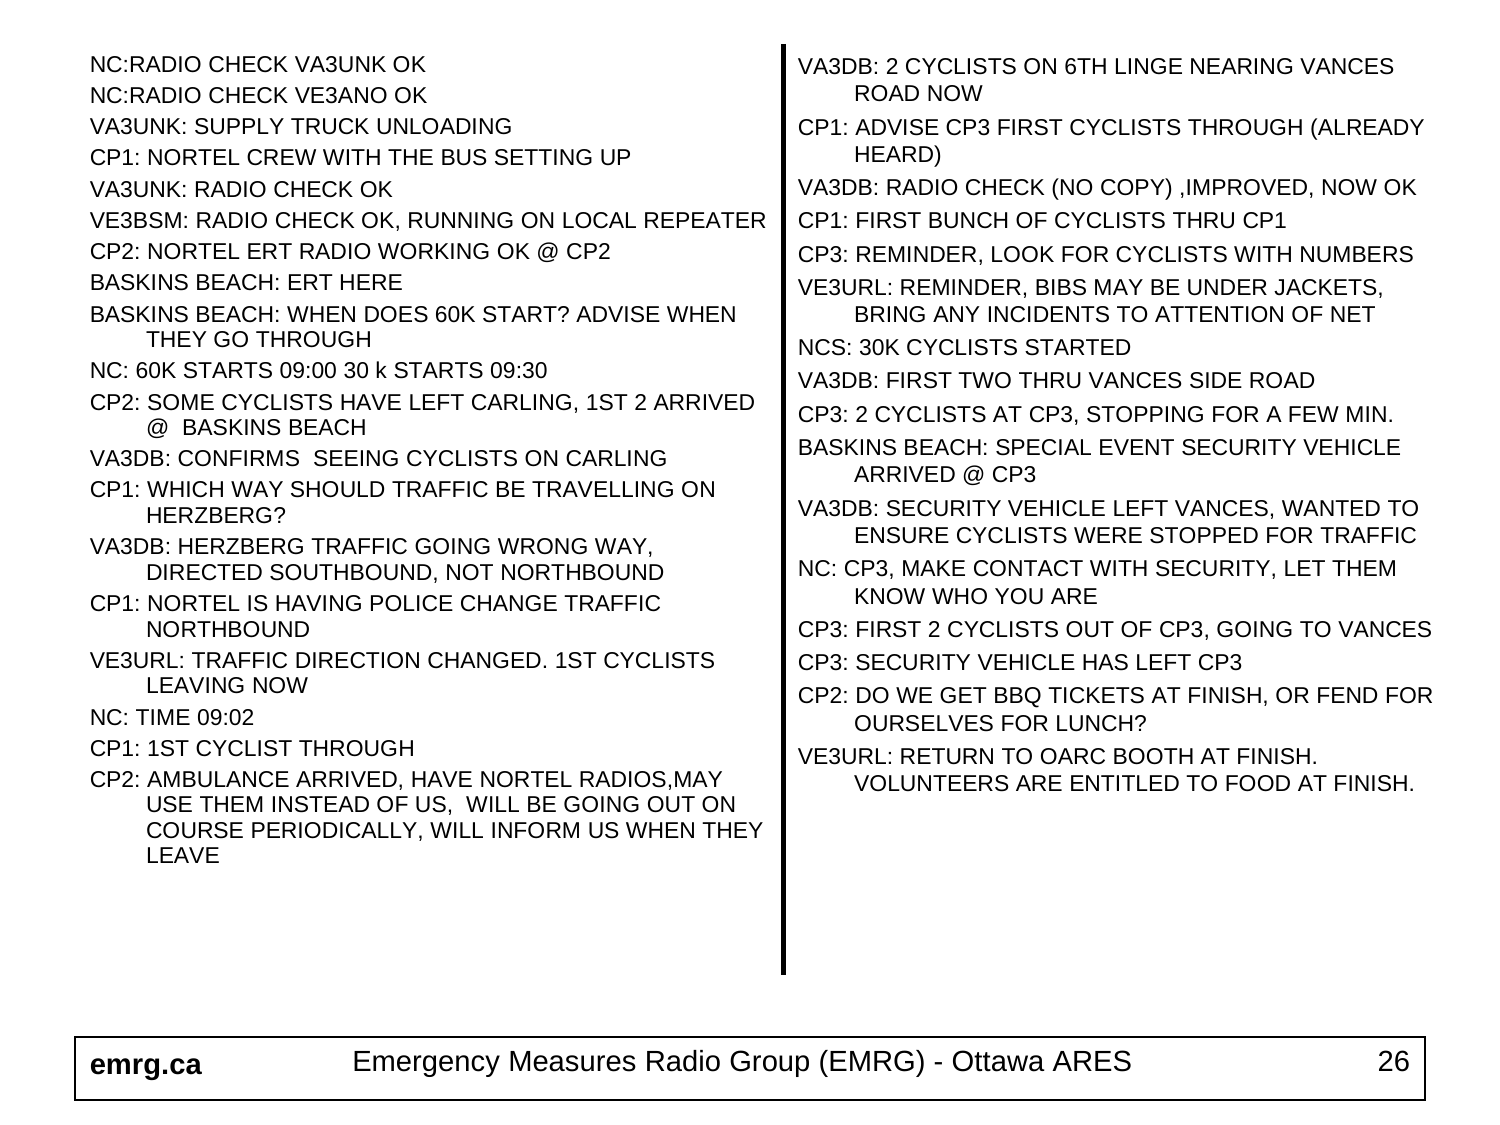

# NC:RADIO CHECK VA3UNK OK
NC:RADIO CHECK VE3ANO OK
VA3UNK: SUPPLY TRUCK UNLOADING
CP1: NORTEL CREW WITH THE BUS SETTING UP
VA3UNK: RADIO CHECK OK
VE3BSM: RADIO CHECK OK, RUNNING ON LOCAL REPEATER
CP2: NORTEL ERT RADIO WORKING OK @ CP2
BASKINS BEACH: ERT HERE
BASKINS BEACH: WHEN DOES 60K START? ADVISE WHEN THEY GO THROUGH
NC: 60K STARTS 09:00 30 k STARTS 09:30
CP2: SOME CYCLISTS HAVE LEFT CARLING, 1ST 2 ARRIVED @ BASKINS BEACH
VA3DB: CONFIRMS SEEING CYCLISTS ON CARLING
CP1: WHICH WAY SHOULD TRAFFIC BE TRAVELLING ON HERZBERG?
VA3DB: HERZBERG TRAFFIC GOING WRONG WAY, DIRECTED SOUTHBOUND, NOT NORTHBOUND
CP1: NORTEL IS HAVING POLICE CHANGE TRAFFIC NORTHBOUND
VE3URL: TRAFFIC DIRECTION CHANGED. 1ST CYCLISTS LEAVING NOW
NC: TIME 09:02
CP1: 1ST CYCLIST THROUGH
CP2: AMBULANCE ARRIVED, HAVE NORTEL RADIOS,MAY USE THEM INSTEAD OF US, WILL BE GOING OUT ON COURSE PERIODICALLY, WILL INFORM US WHEN THEY LEAVE
VA3DB: 2 CYCLISTS ON 6TH LINGE NEARING VANCES ROAD NOW
CP1: ADVISE CP3 FIRST CYCLISTS THROUGH (ALREADY HEARD)
VA3DB: RADIO CHECK (NO COPY) ,IMPROVED, NOW OK
CP1: FIRST BUNCH OF CYCLISTS THRU CP1
CP3: REMINDER, LOOK FOR CYCLISTS WITH NUMBERS
VE3URL: REMINDER, BIBS MAY BE UNDER JACKETS, BRING ANY INCIDENTS TO ATTENTION OF NET
NCS: 30K CYCLISTS STARTED
VA3DB: FIRST TWO THRU VANCES SIDE ROAD
CP3: 2 CYCLISTS AT CP3, STOPPING FOR A FEW MIN.
BASKINS BEACH: SPECIAL EVENT SECURITY VEHICLE ARRIVED @ CP3
VA3DB: SECURITY VEHICLE LEFT VANCES, WANTED TO ENSURE CYCLISTS WERE STOPPED FOR TRAFFIC
NC: CP3, MAKE CONTACT WITH SECURITY, LET THEM KNOW WHO YOU ARE
CP3: FIRST 2 CYCLISTS OUT OF CP3, GOING TO VANCES
CP3: SECURITY VEHICLE HAS LEFT CP3
CP2: DO WE GET BBQ TICKETS AT FINISH, OR FEND FOR OURSELVES FOR LUNCH?
VE3URL: RETURN TO OARC BOOTH AT FINISH. VOLUNTEERS ARE ENTITLED TO FOOD AT FINISH.
Emergency Measures Radio Group (EMRG) - Ottawa ARES
26